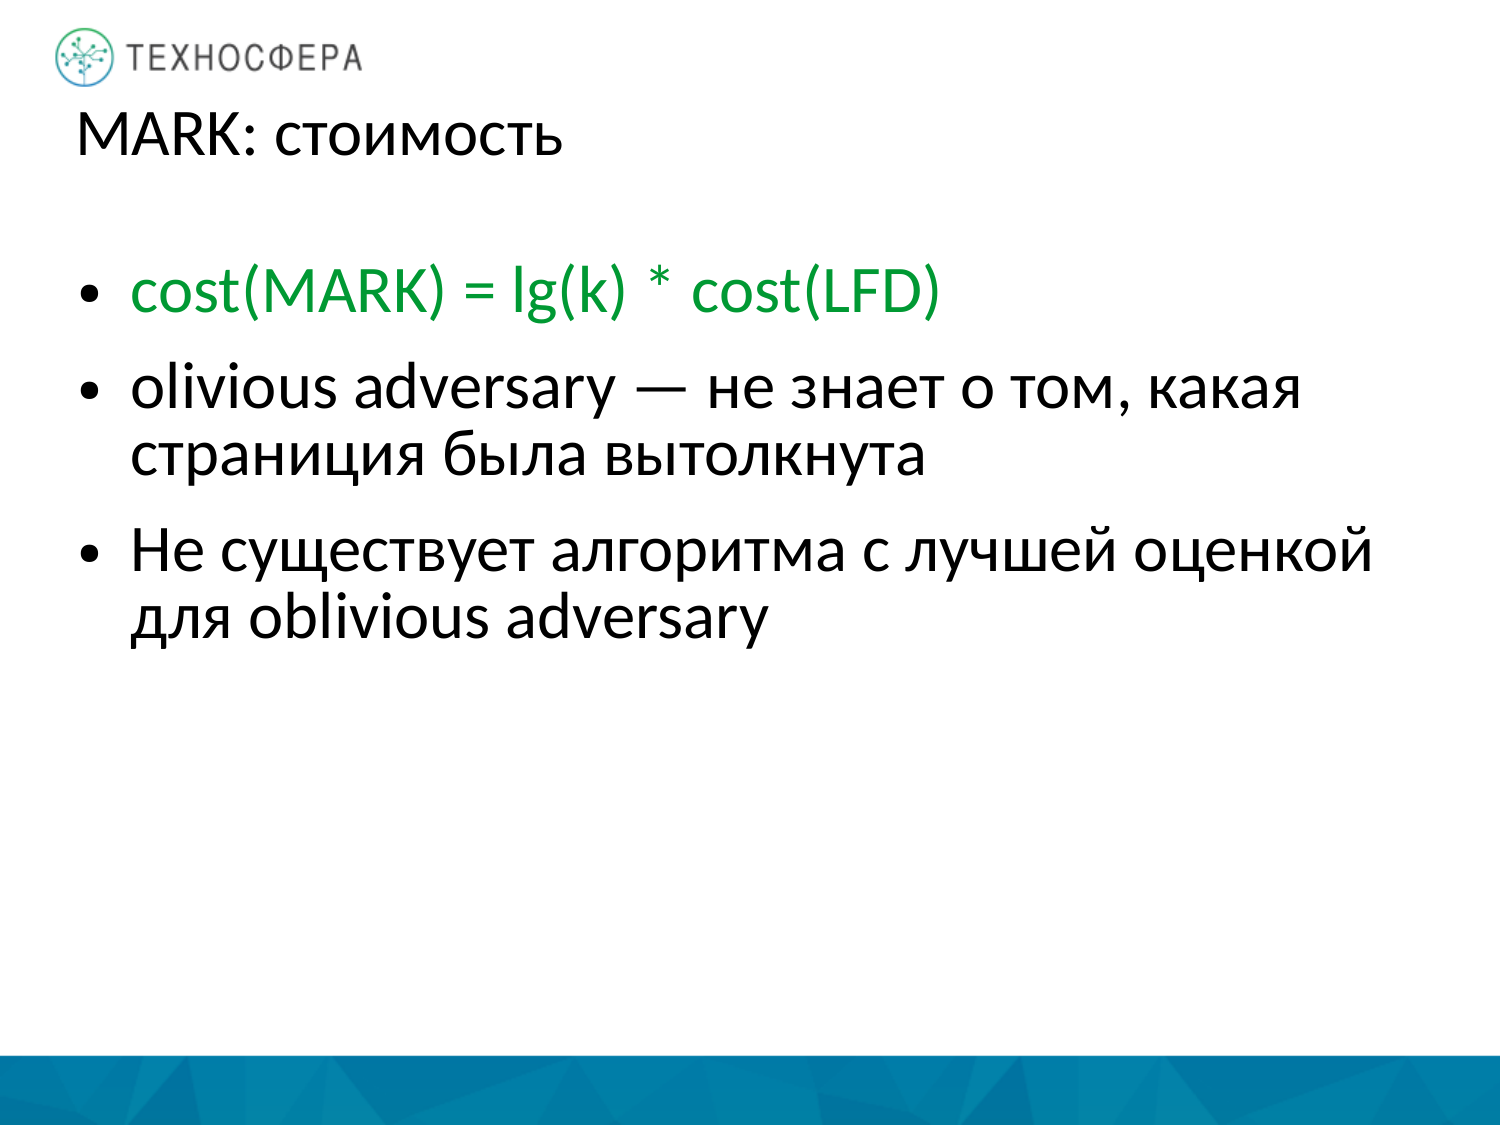

# MARK: стоимость
cost(MARK) = lg(k) * cost(LFD)
olivious adversary — не знает о том, какая страниция была вытолкнута
Не существует алгоритма с лучшей оценкой для oblivious adversary